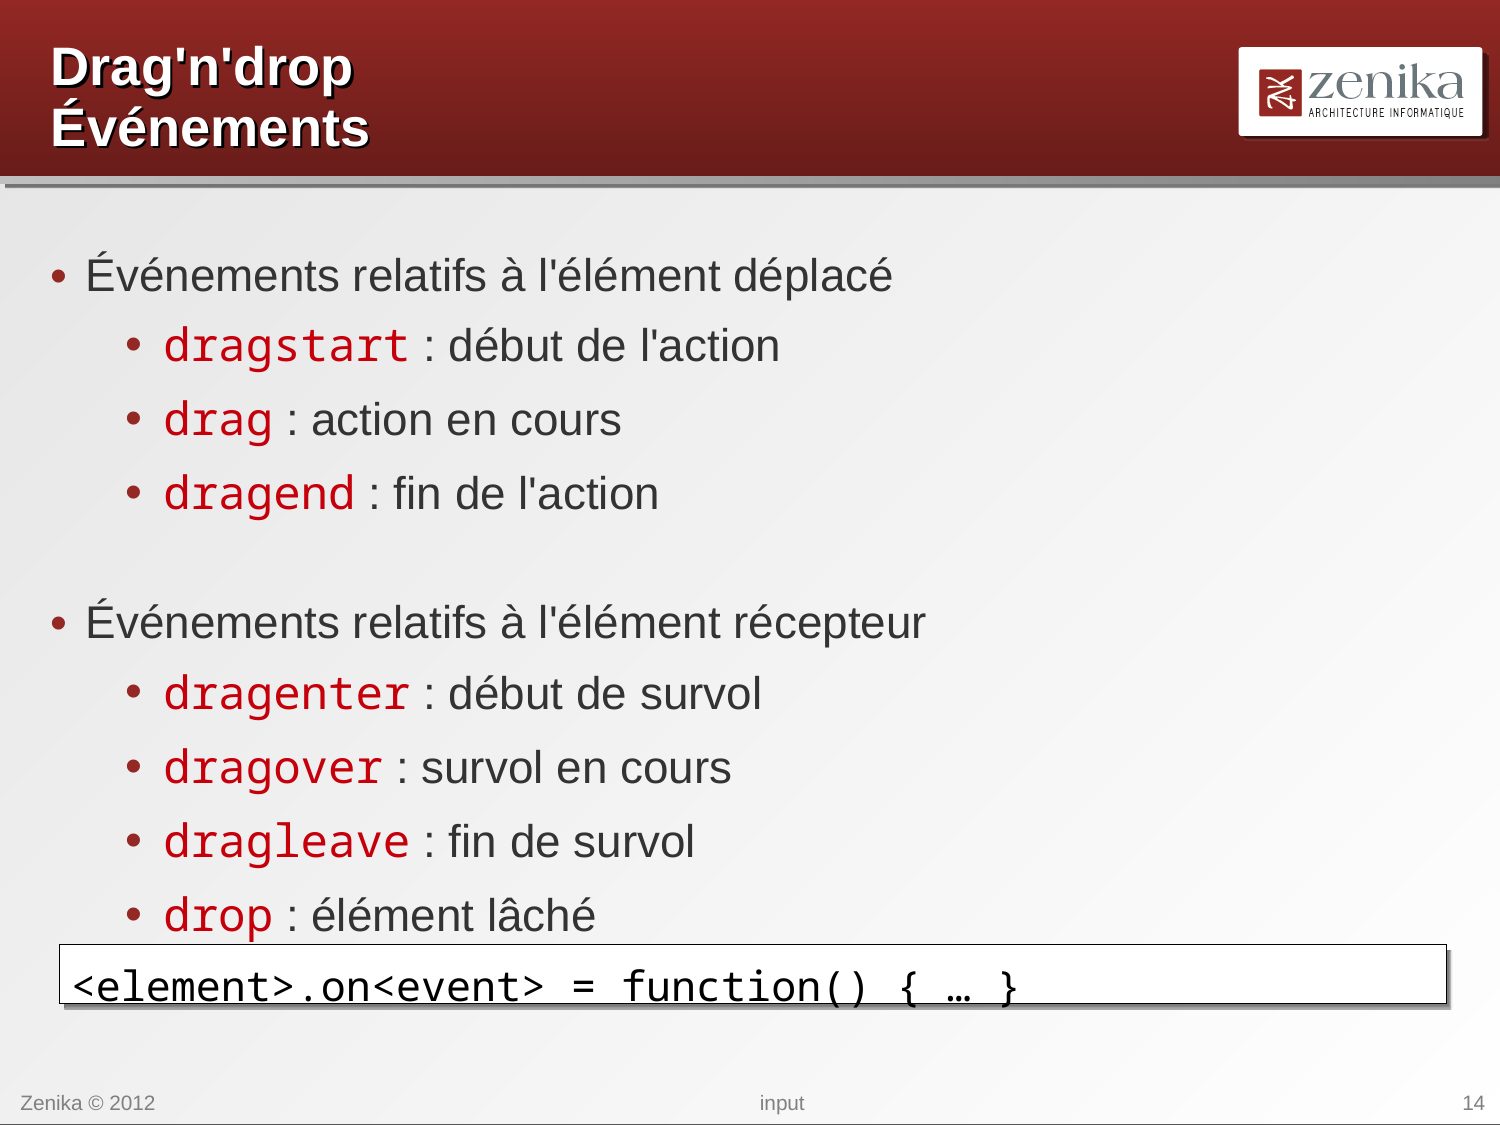

# Drag'n'drop Événements
Événements relatifs à l'élément déplacé
dragstart : début de l'action
drag : action en cours
dragend : fin de l'action
Événements relatifs à l'élément récepteur
dragenter : début de survol
dragover : survol en cours
dragleave : fin de survol
drop : élément lâché
<element>.on<event> = function() { … }